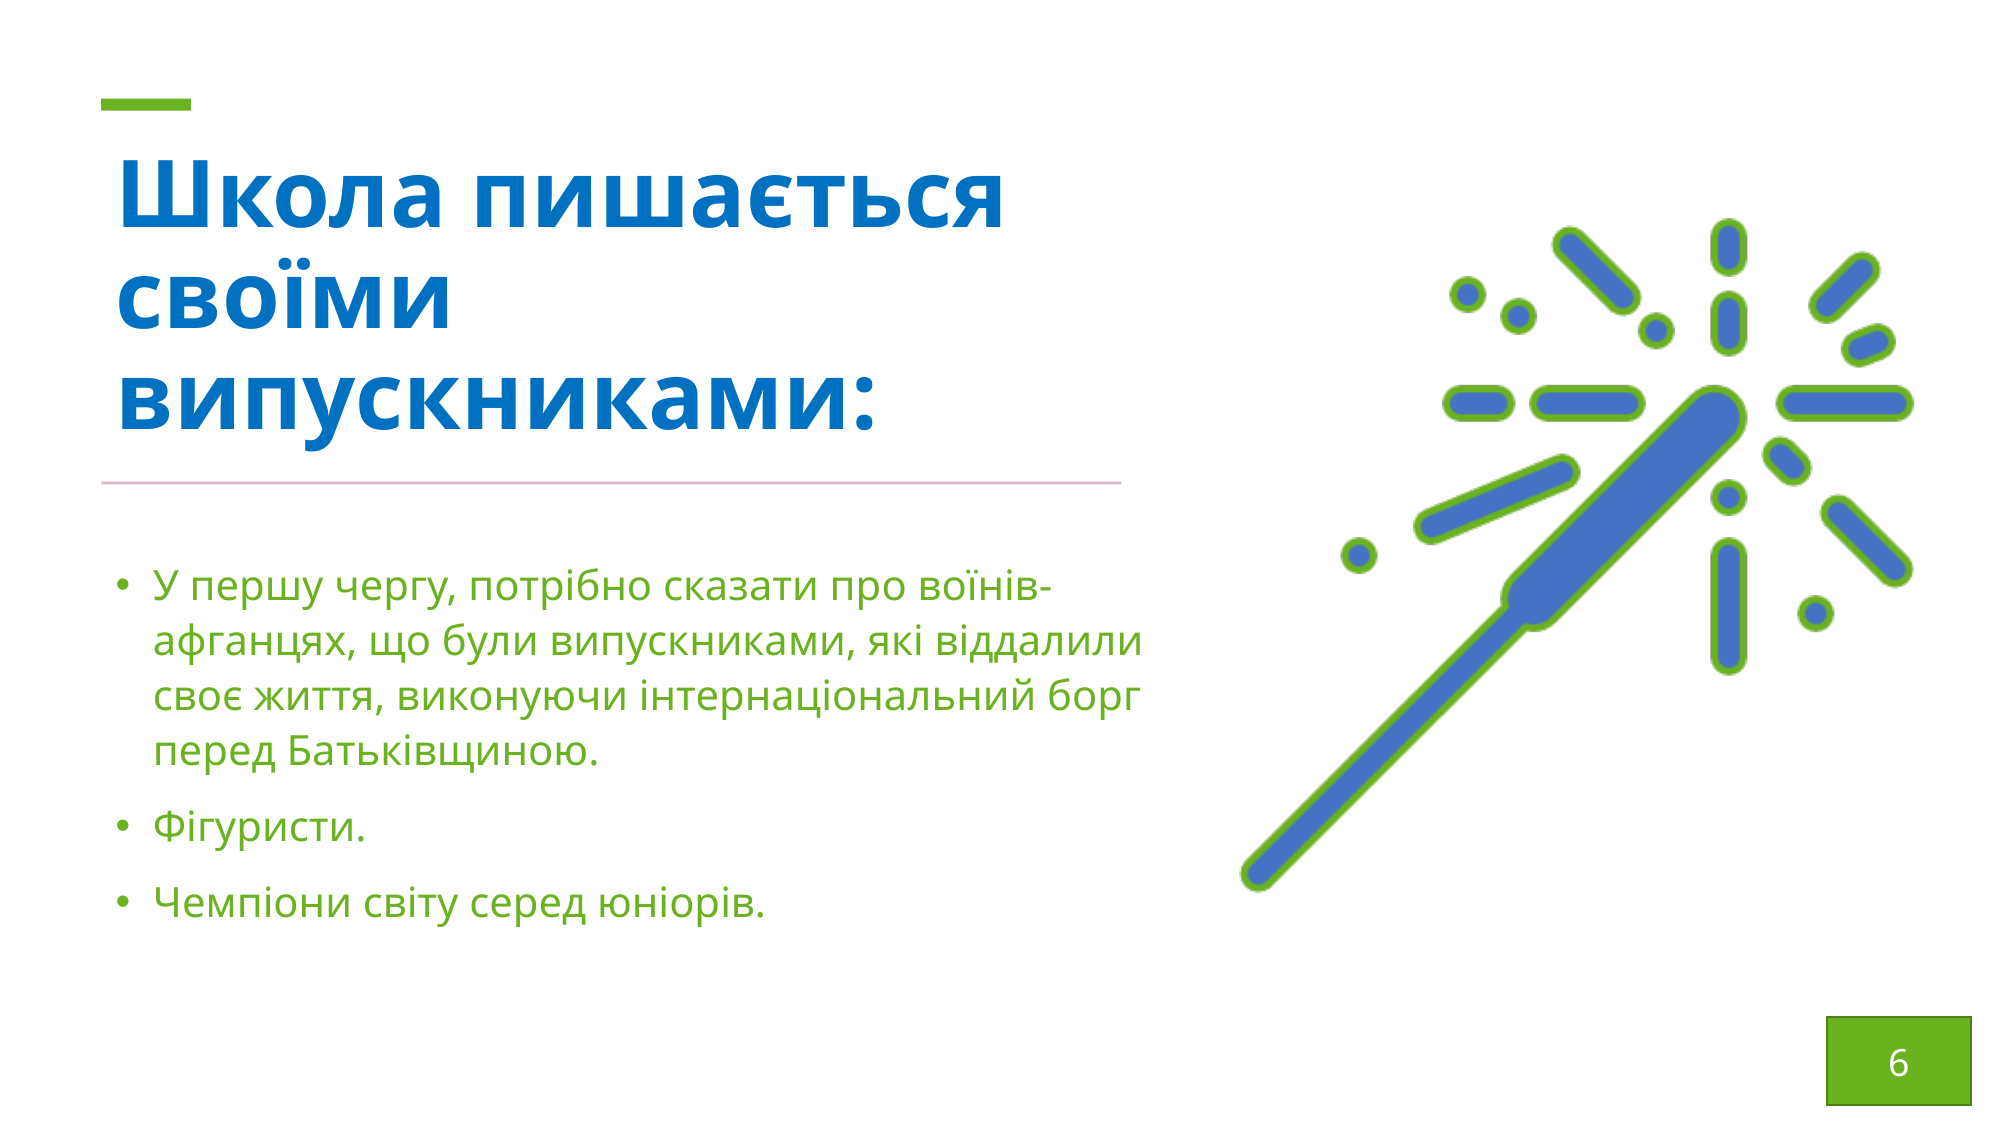

# Школа пишається своїми випускниками:
У першу чергу, потрібно сказати про воїнів-афганцях, що були випускниками, які віддалили своє життя, виконуючи інтернаціональний борг перед Батьківщиною.
Фігуристи.
Чемпіони світу серед юніорів.
6